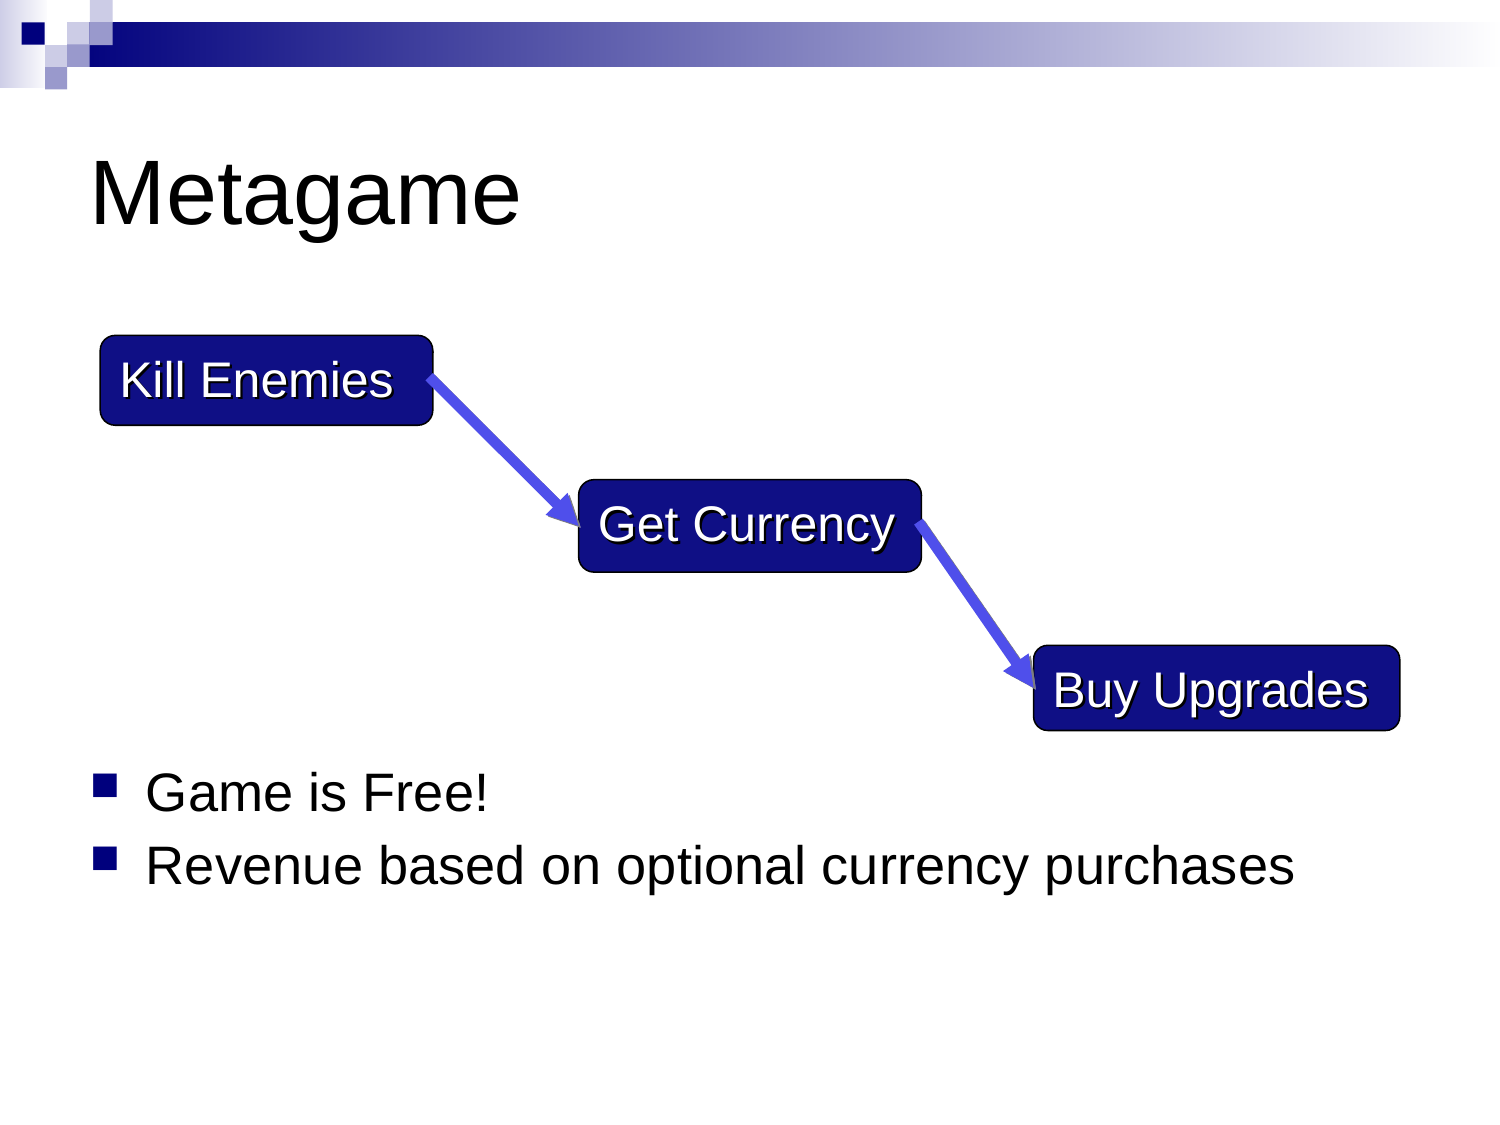

# Metagame
Kill Enemies
Get Currency
Buy Upgrades
Game is Free!
Revenue based on optional currency purchases